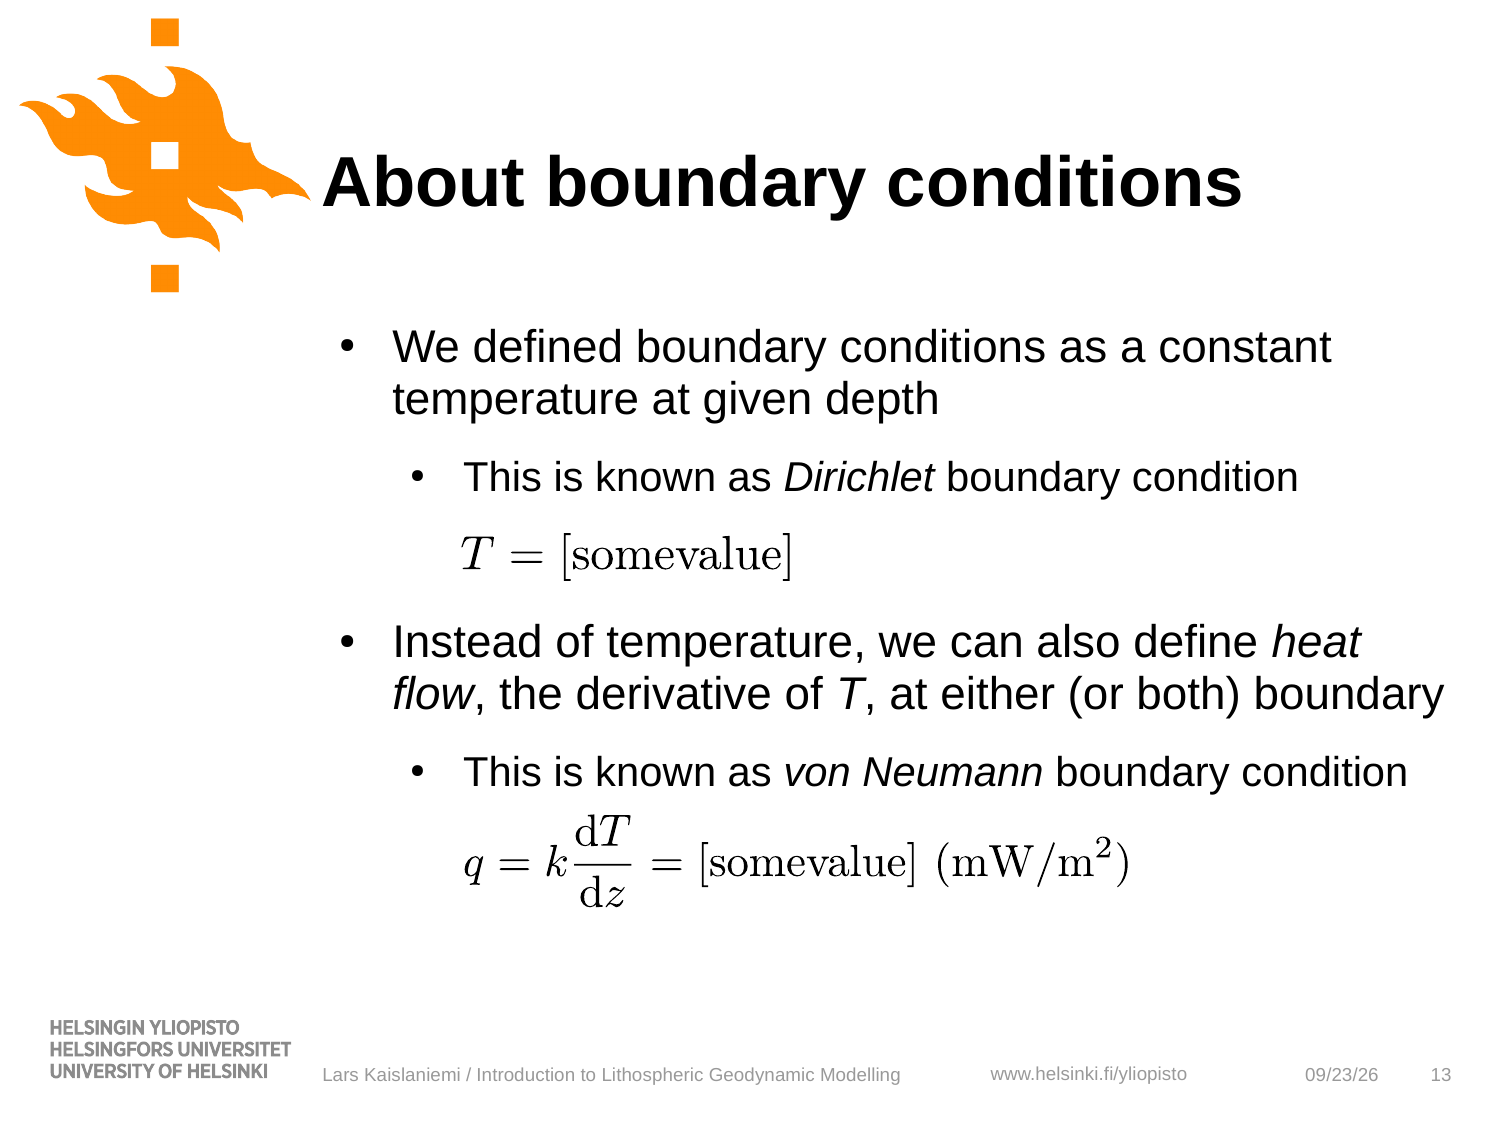

# About boundary conditions
We defined boundary conditions as a constant temperature at given depth
This is known as Dirichlet boundary condition
Instead of temperature, we can also define heat flow, the derivative of T, at either (or both) boundary
This is known as von Neumann boundary condition
Lars Kaislaniemi / Introduction to Lithospheric Geodynamic Modelling
13